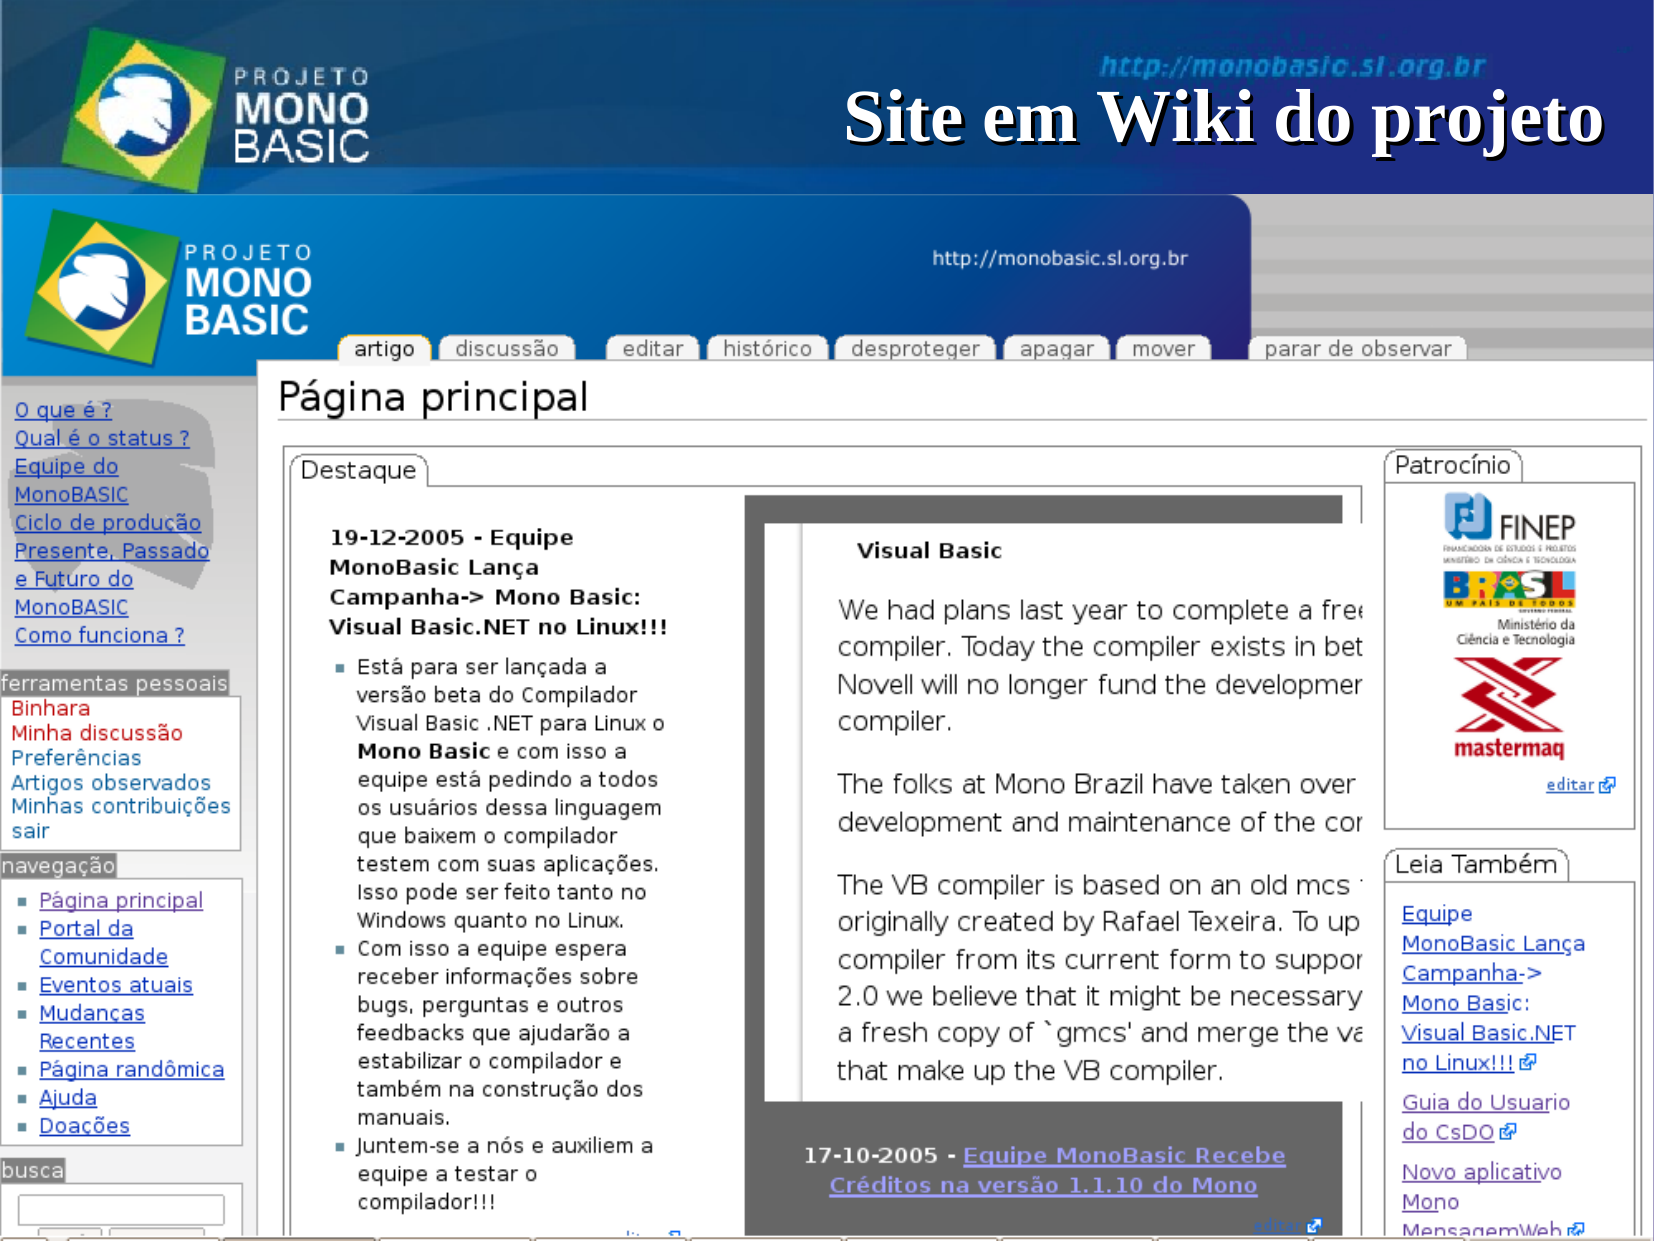

# Site em Wiki do projeto
''